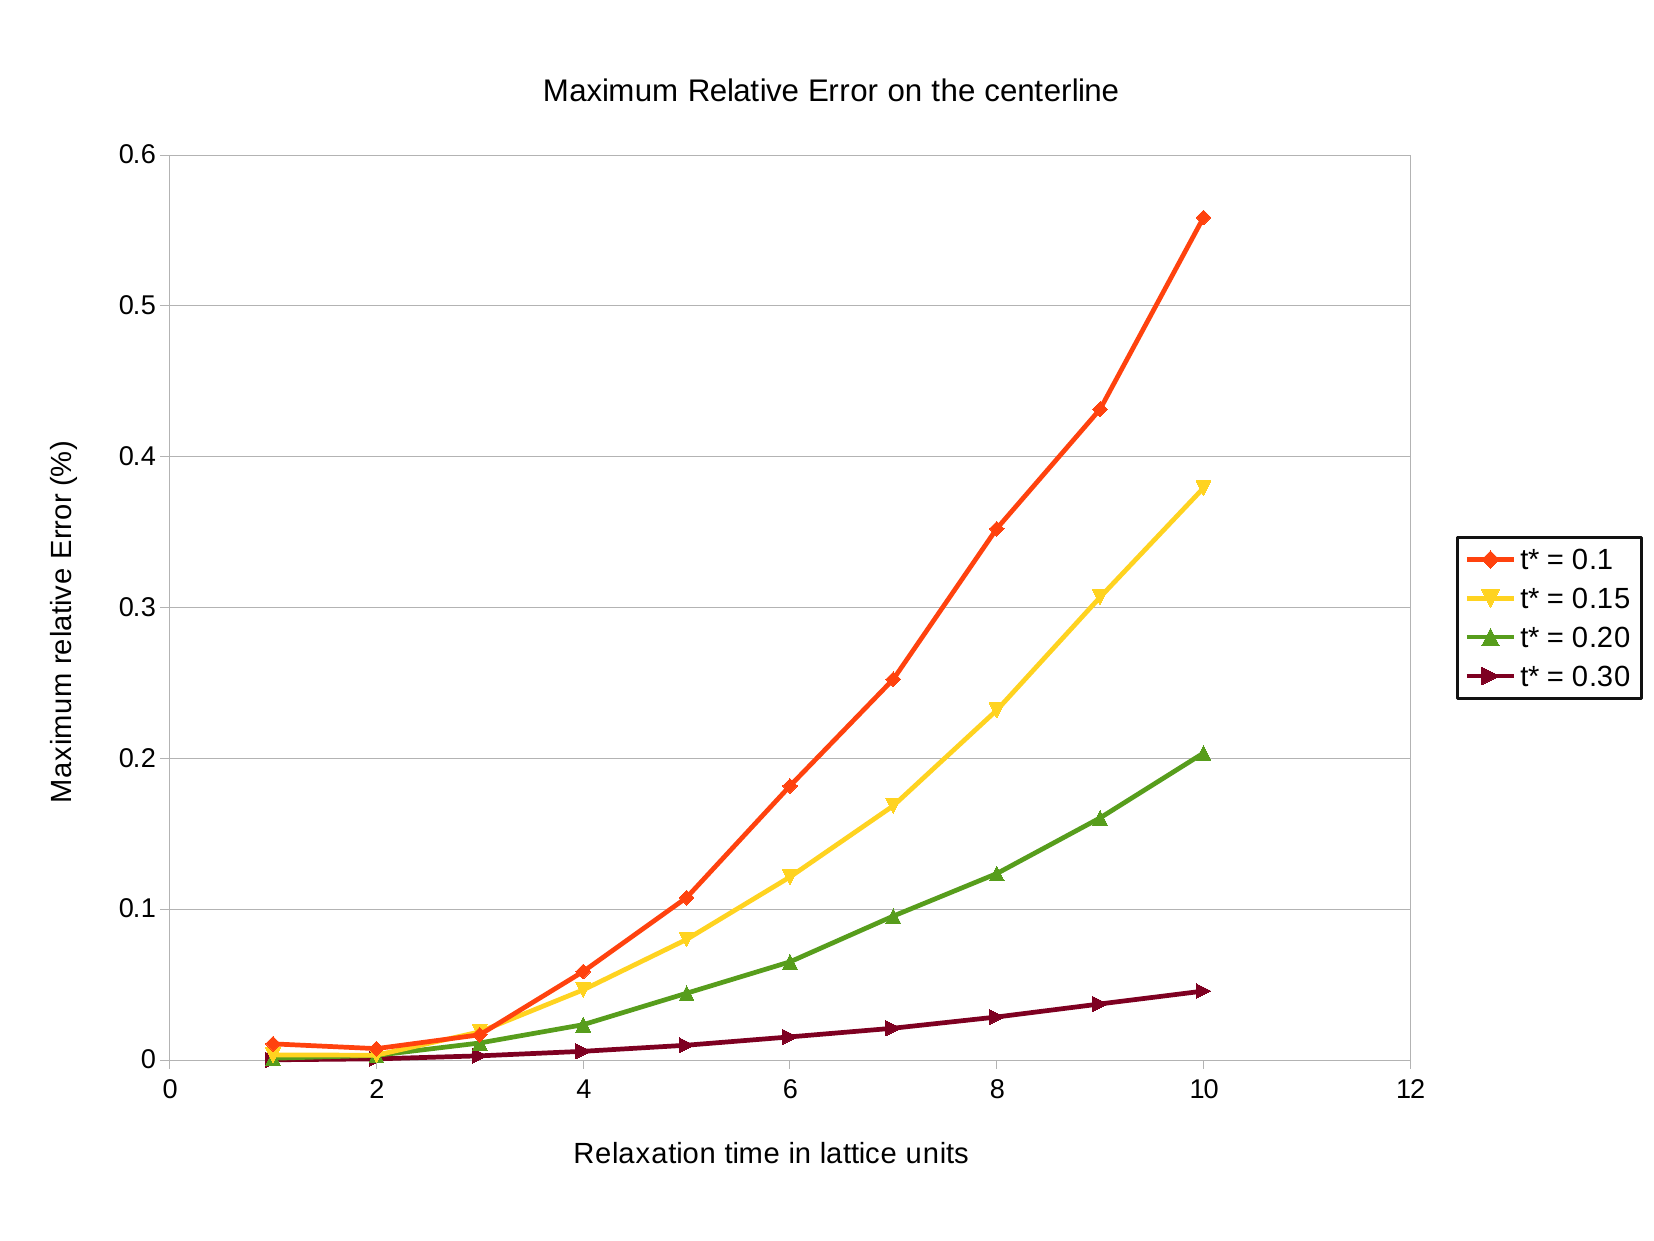

### Chart: Maximum Relative Error on the centerline
| Category | t* = 0.1 | t* = 0.15 | t* = 0.20 | t* = 0.30 |
|---|---|---|---|---|